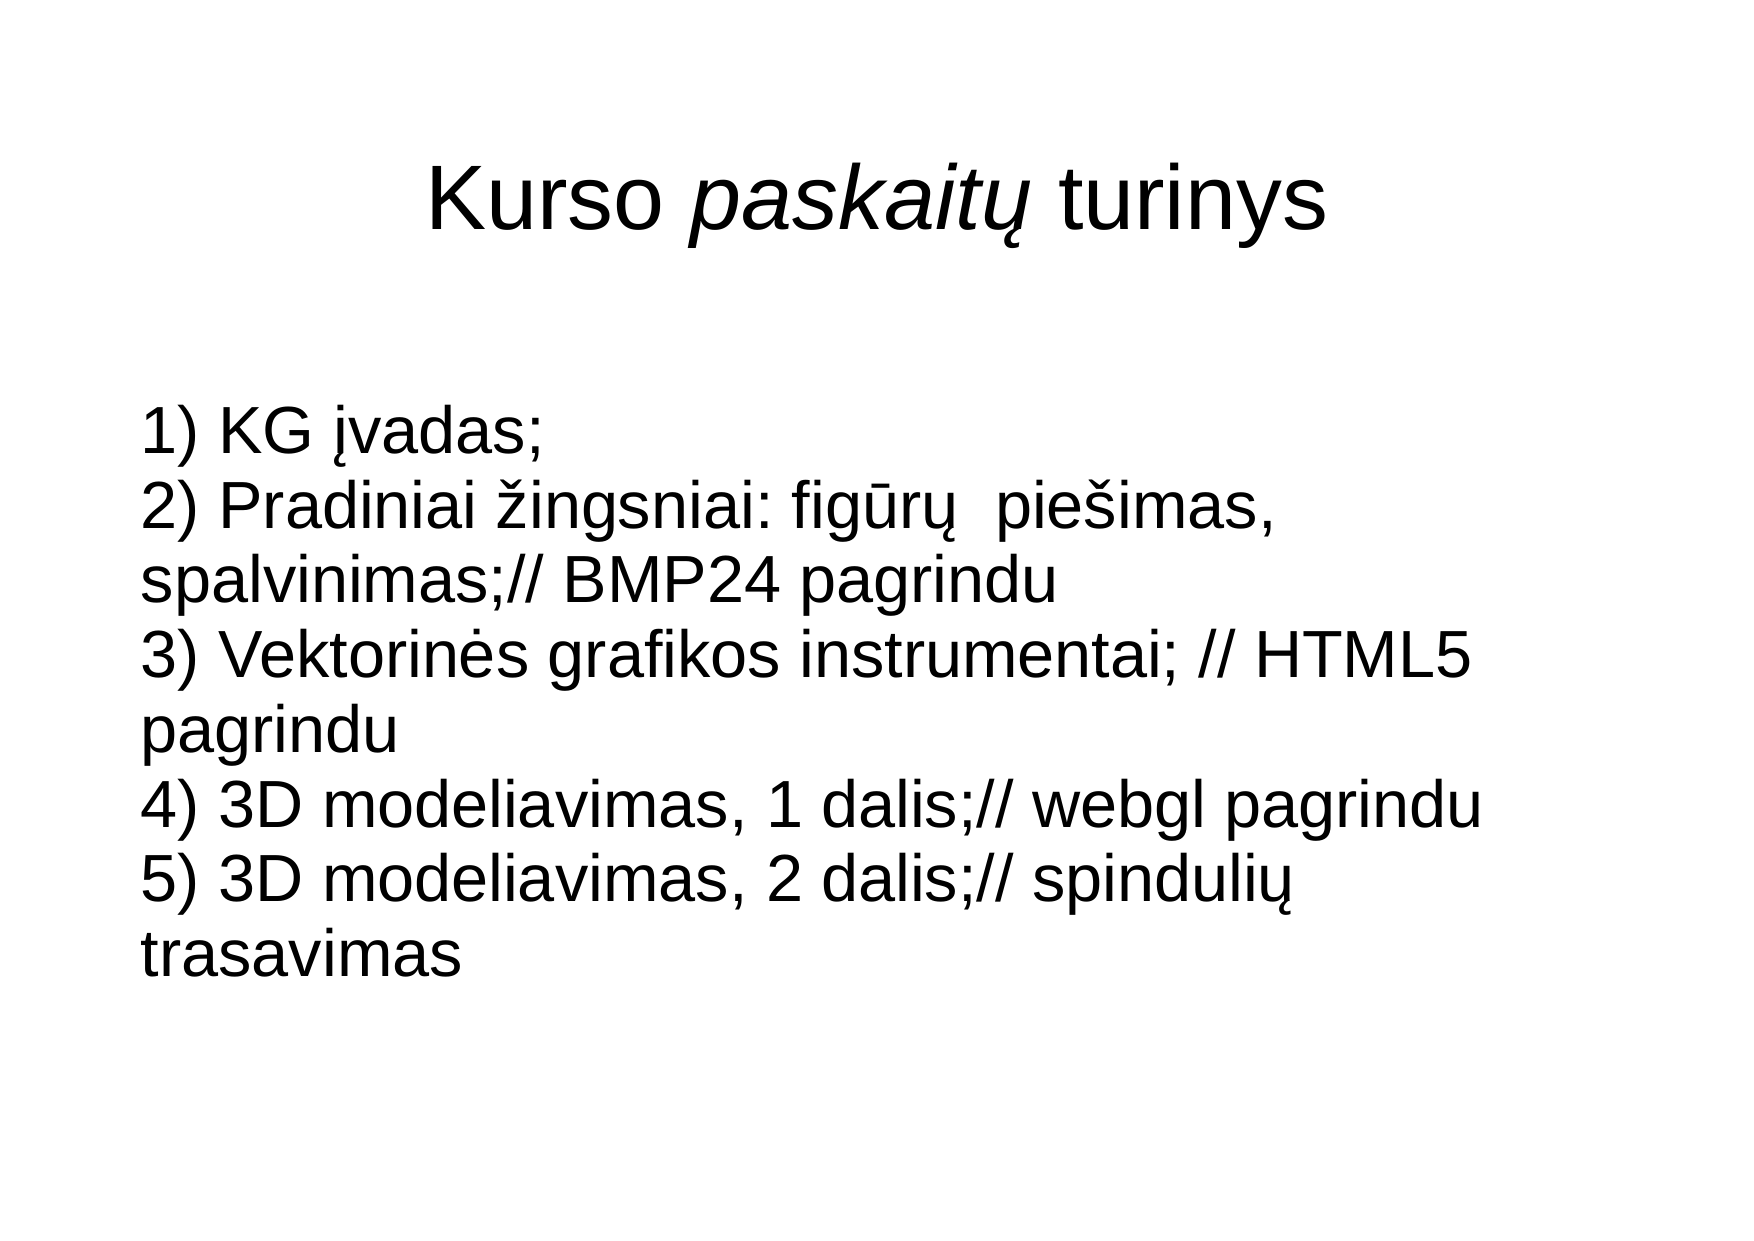

# Kurso paskaitų turinys
 KG įvadas;
 Pradiniai žingsniai: figūrų piešimas, spalvinimas;// BMP24 pagrindu
 Vektorinės grafikos instrumentai; // HTML5 pagrindu
 3D modeliavimas, 1 dalis;// webgl pagrindu
 3D modeliavimas, 2 dalis;// spindulių trasavimas